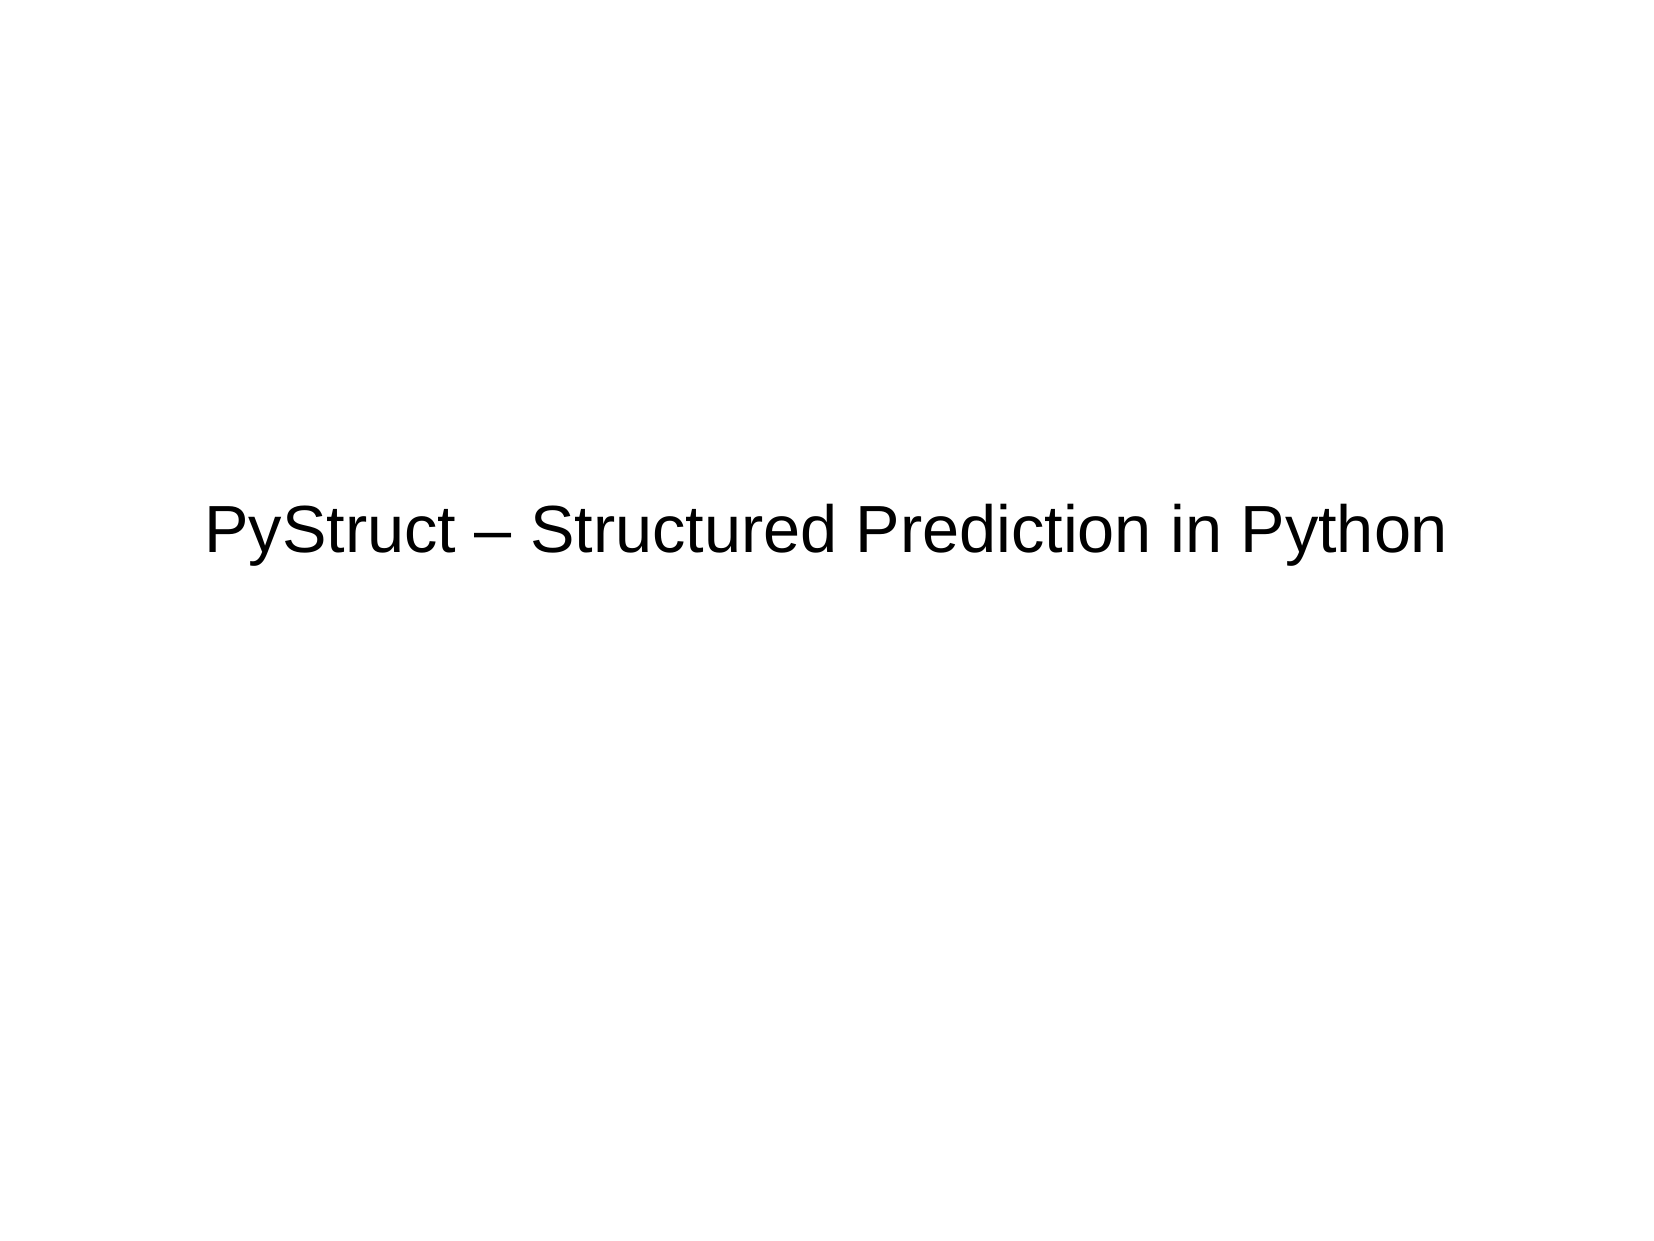

# PyStruct – Structured Prediction in Python